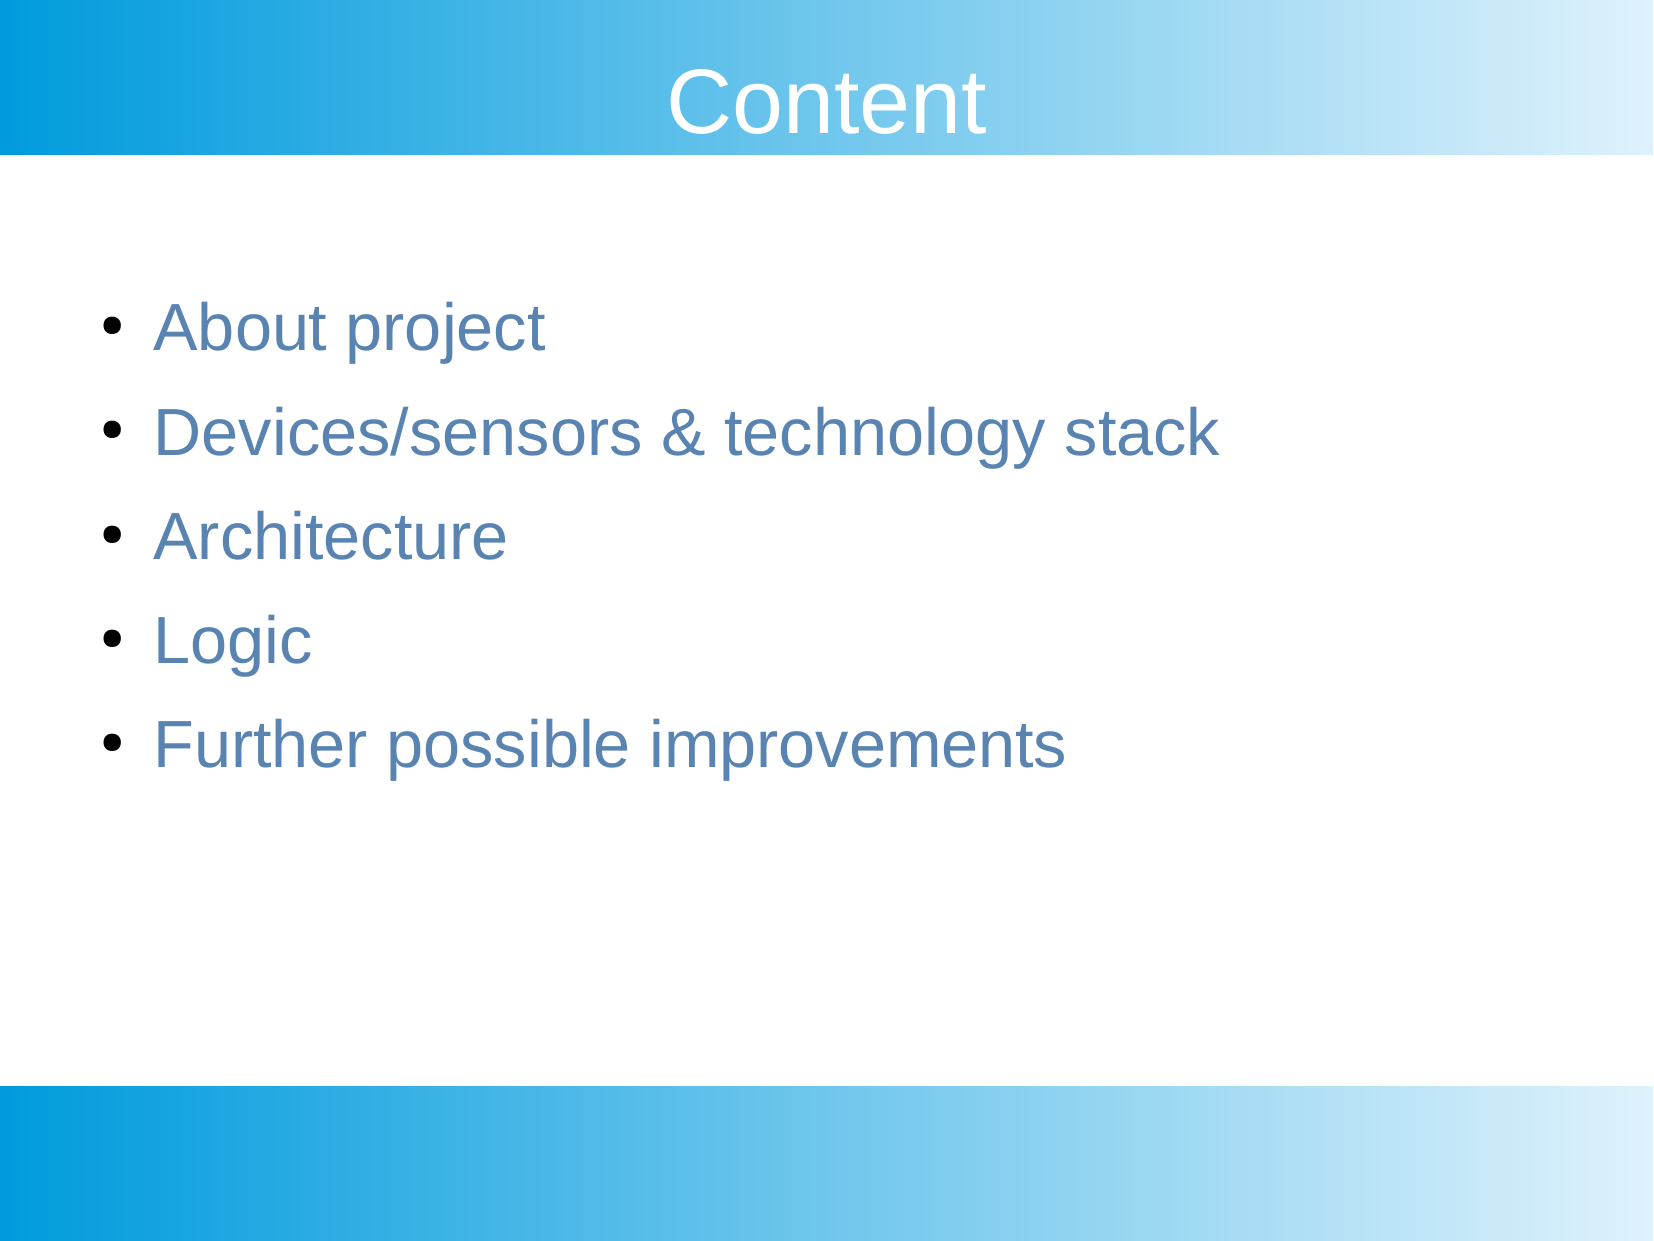

# Content
About project
Devices/sensors & technology stack
Architecture
Logic
Further possible improvements